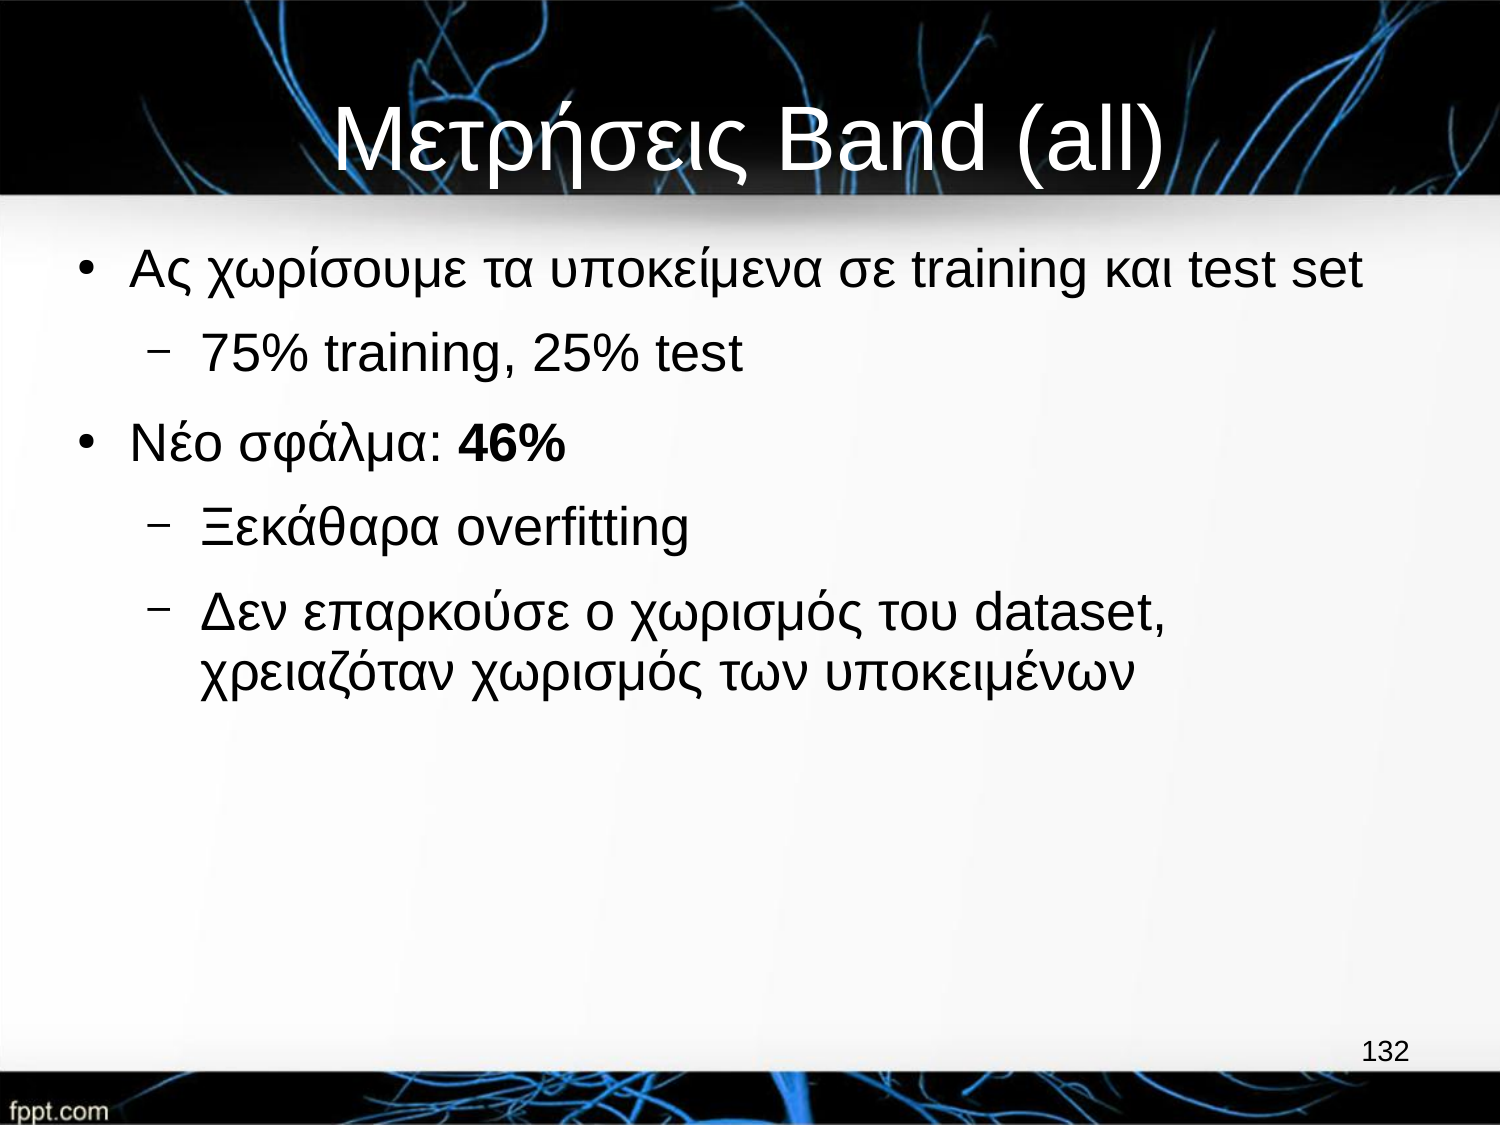

# Μετρήσεις Band (all)
Ας χωρίσουμε τα υποκείμενα σε training και test set
75% training, 25% test
Νέο σφάλμα: 46%
Ξεκάθαρα overfitting
Δεν επαρκούσε ο χωρισμός του dataset, χρειαζόταν χωρισμός των υποκειμένων
132